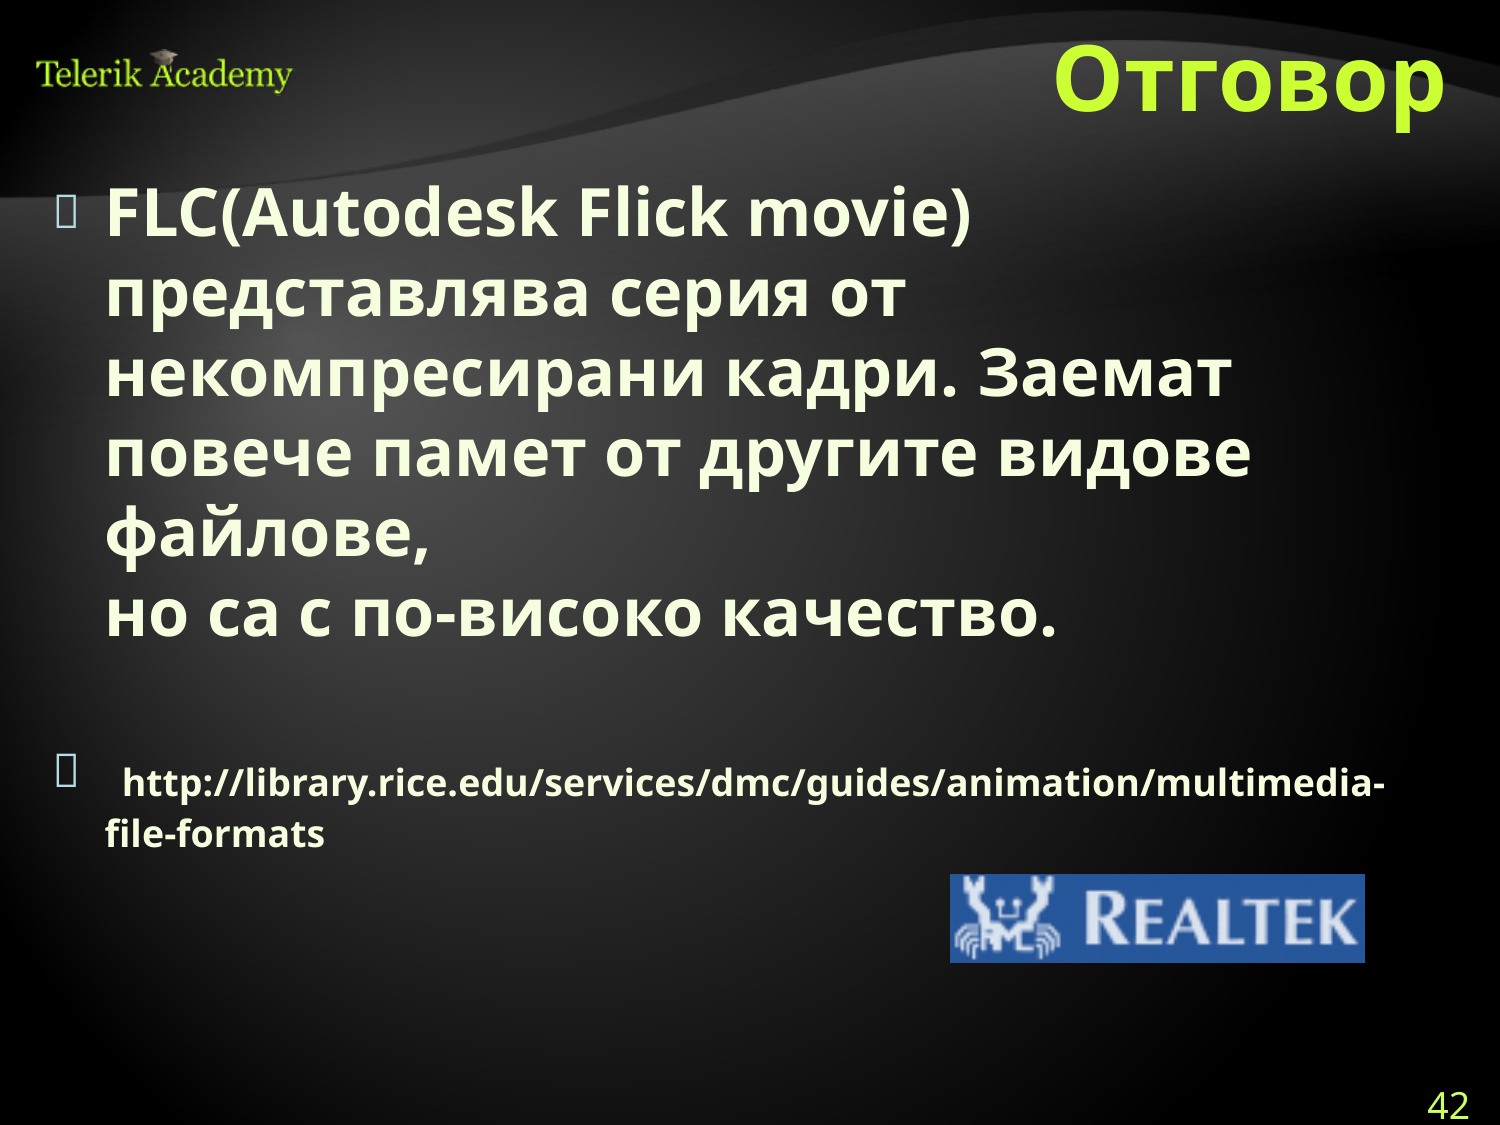

# Отговор
FLC(Autodesk Flick movie) представлява серия от некомпресирани кадри. Заемат повече памет от другите видове файлове,
но са с по-високо качество.
 http://library.rice.edu/services/dmc/guides/animation/multimedia-file-formats